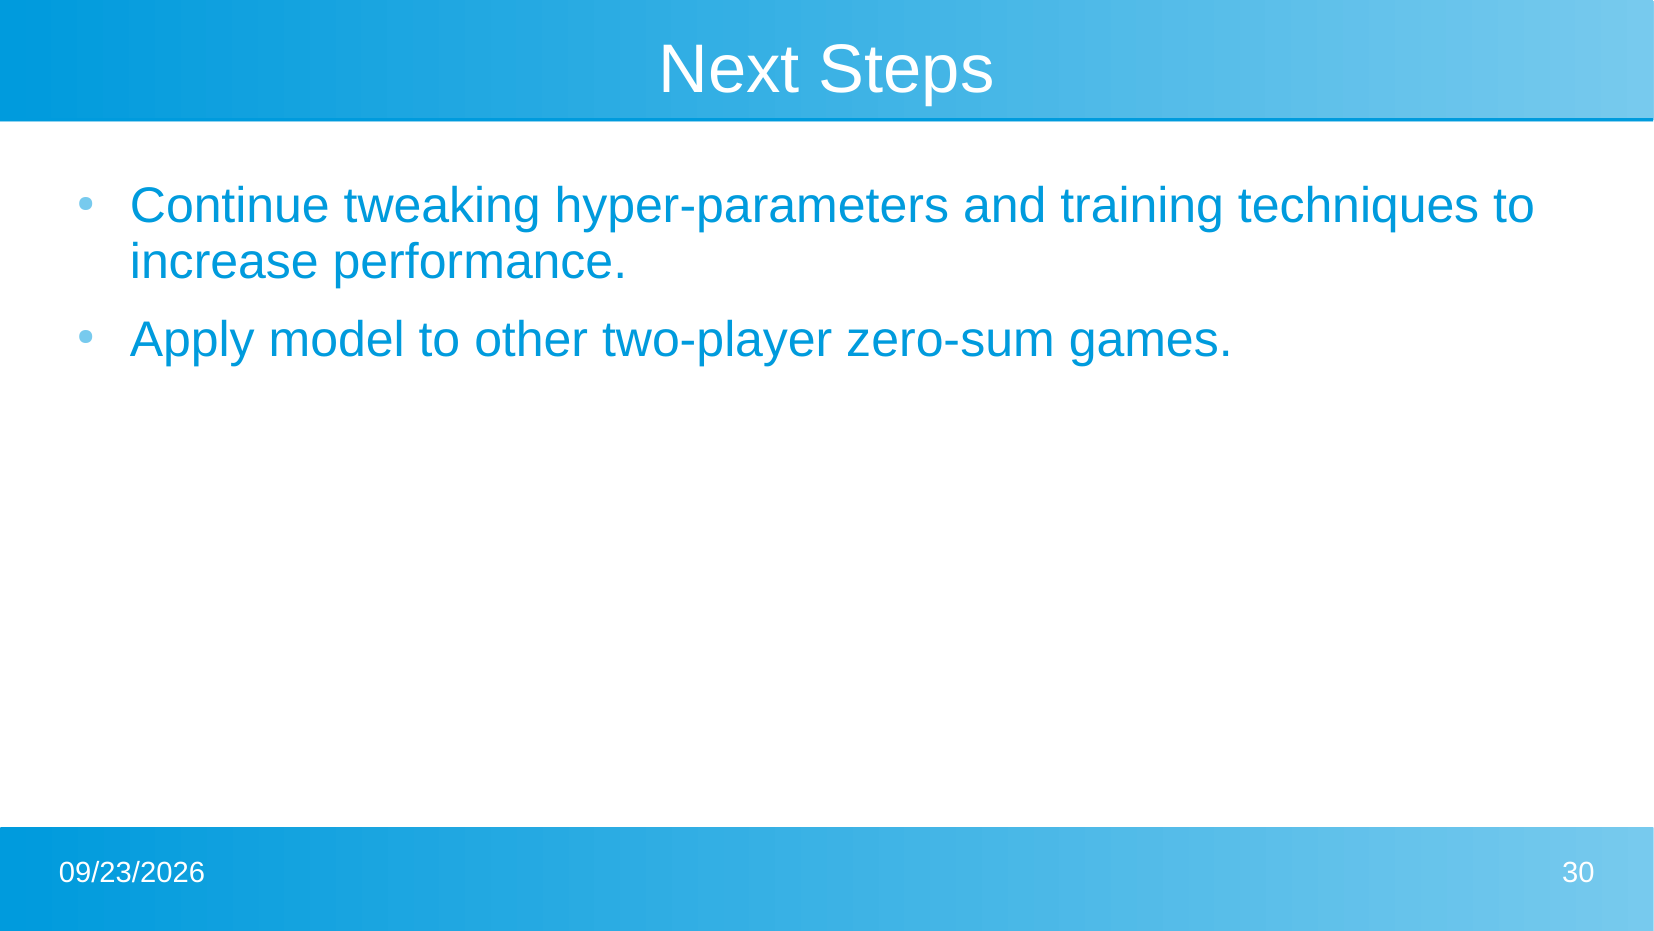

# Next Steps
Continue tweaking hyper-parameters and training techniques to increase performance.
Apply model to other two-player zero-sum games.
30